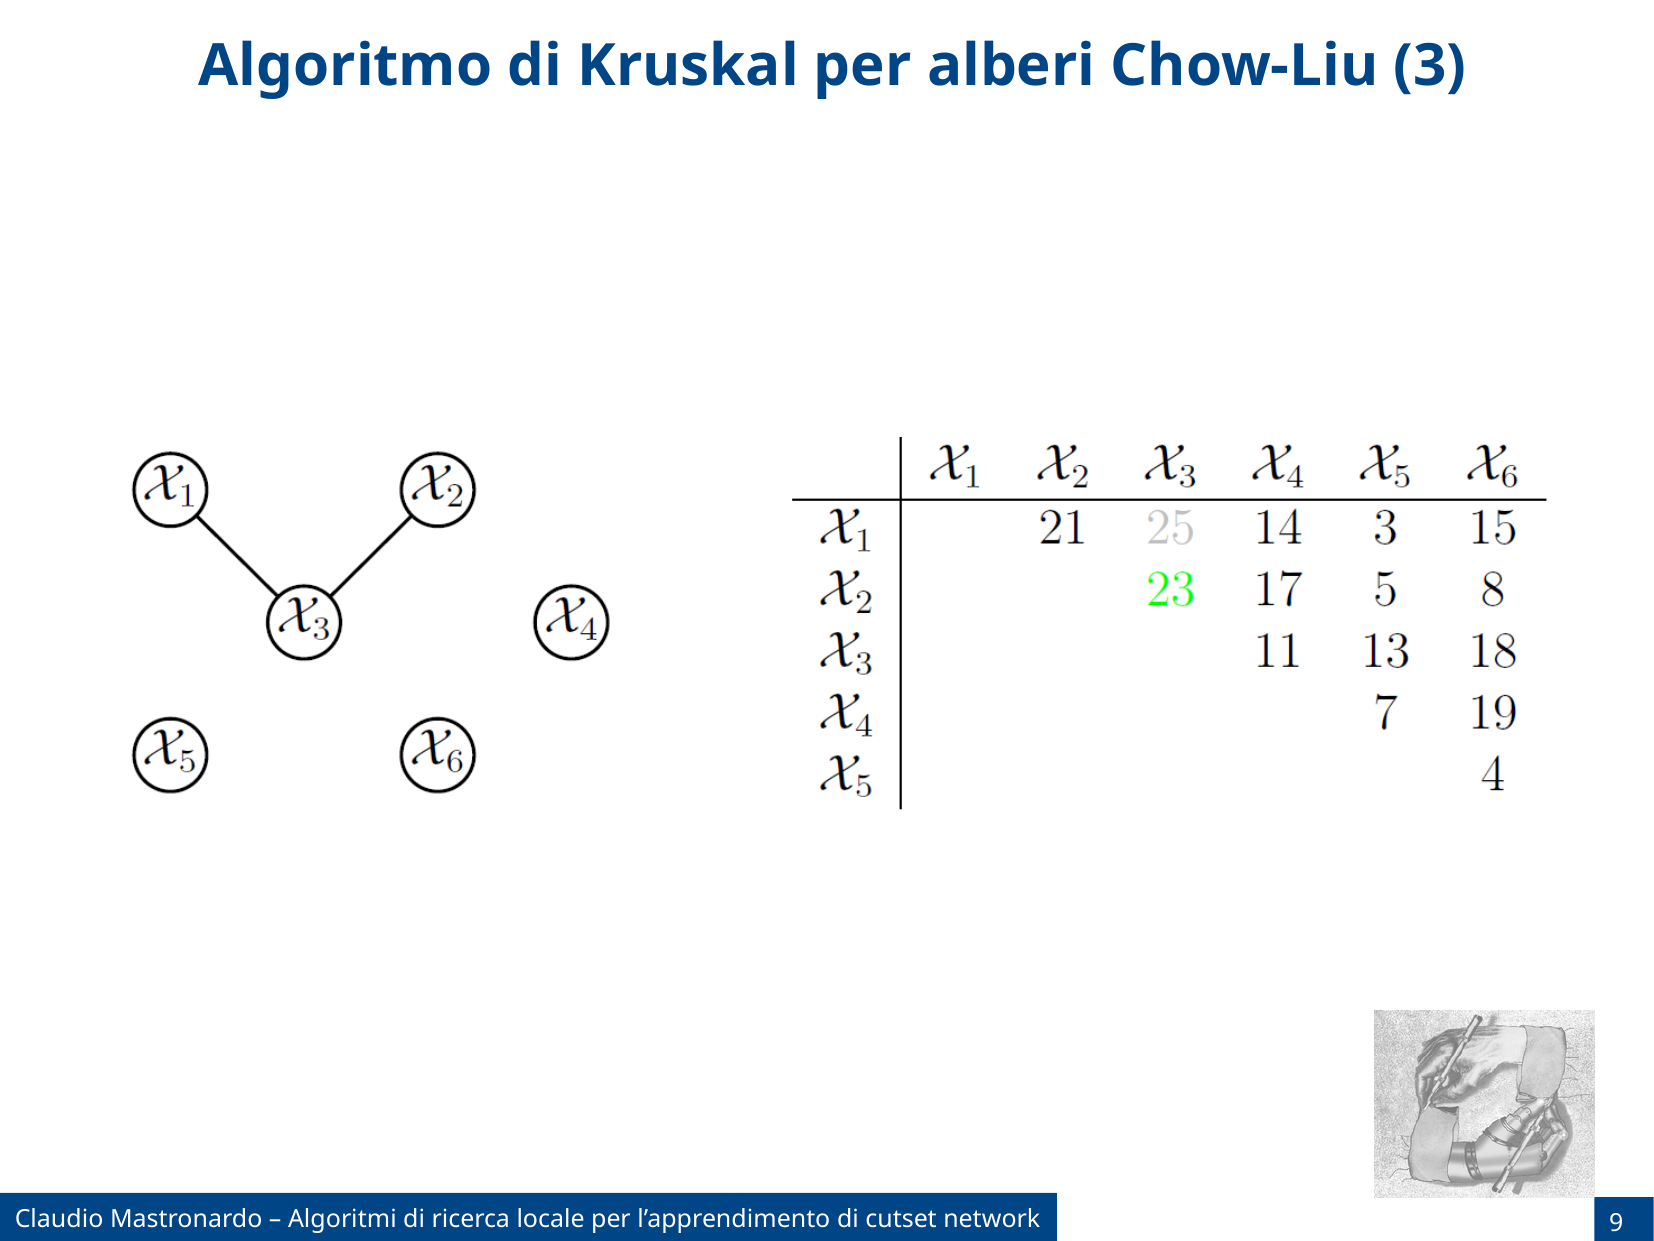

# Algoritmo di Kruskal per alberi Chow-Liu (3)